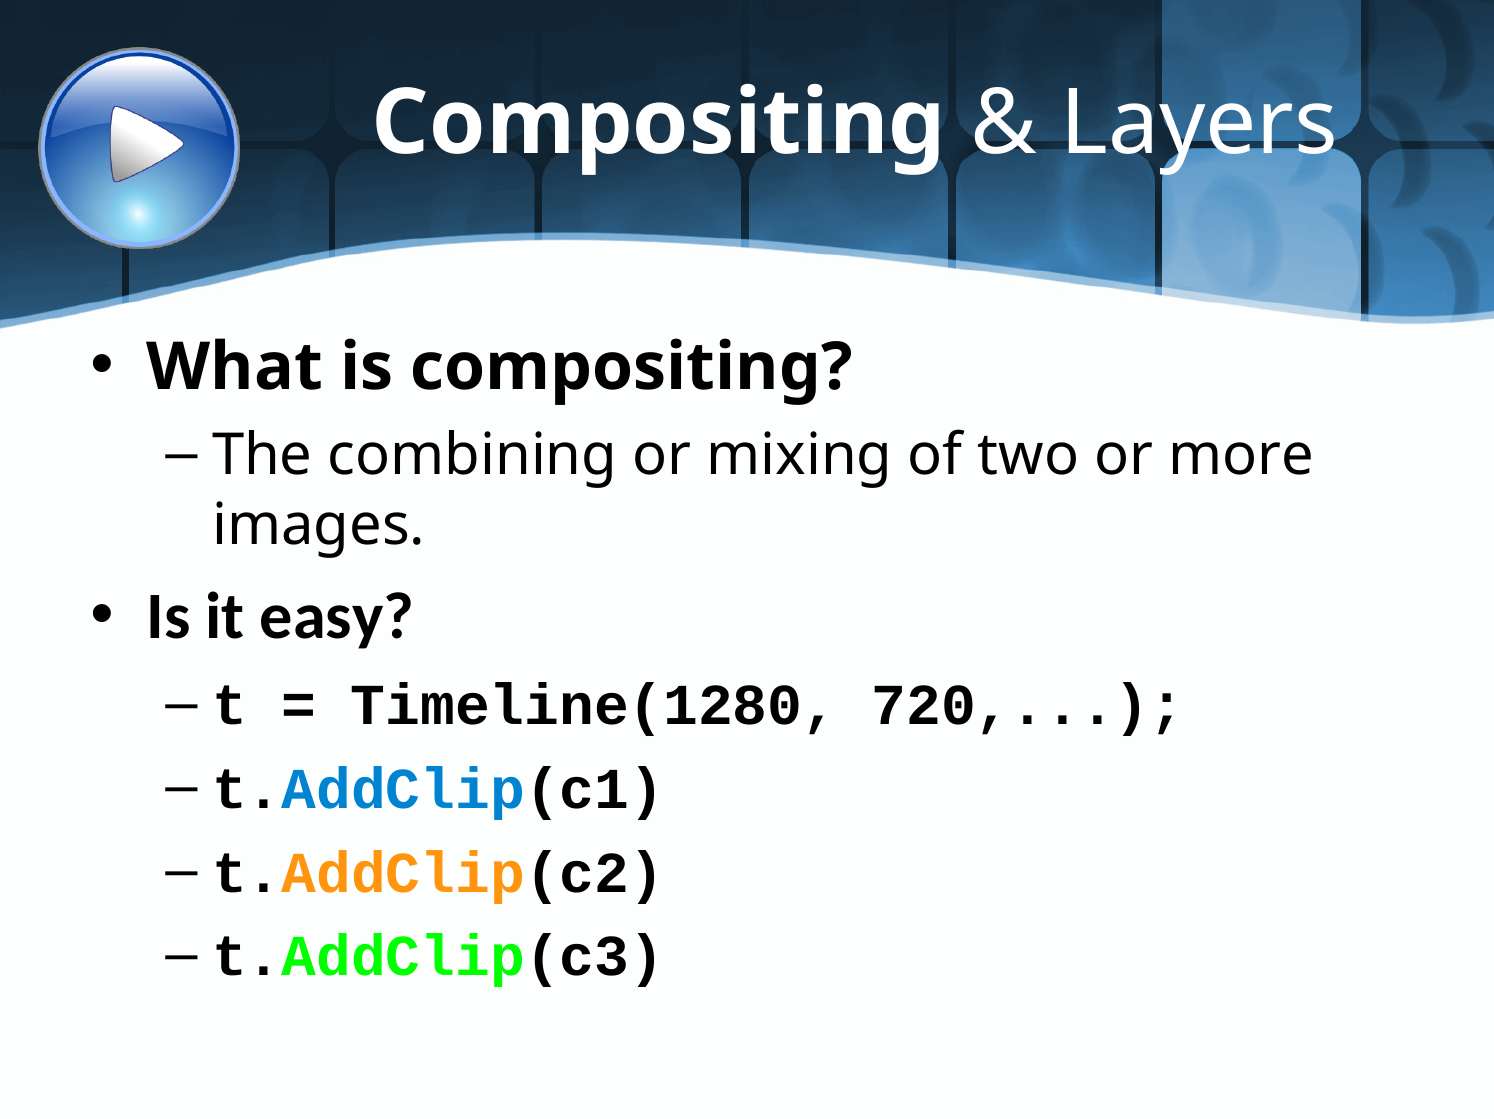

# Compositing & Layers
What is compositing?
The combining or mixing of two or more images.
Is it easy?
t = Timeline(1280, 720,...);
t.AddClip(c1)
t.AddClip(c2)
t.AddClip(c3)